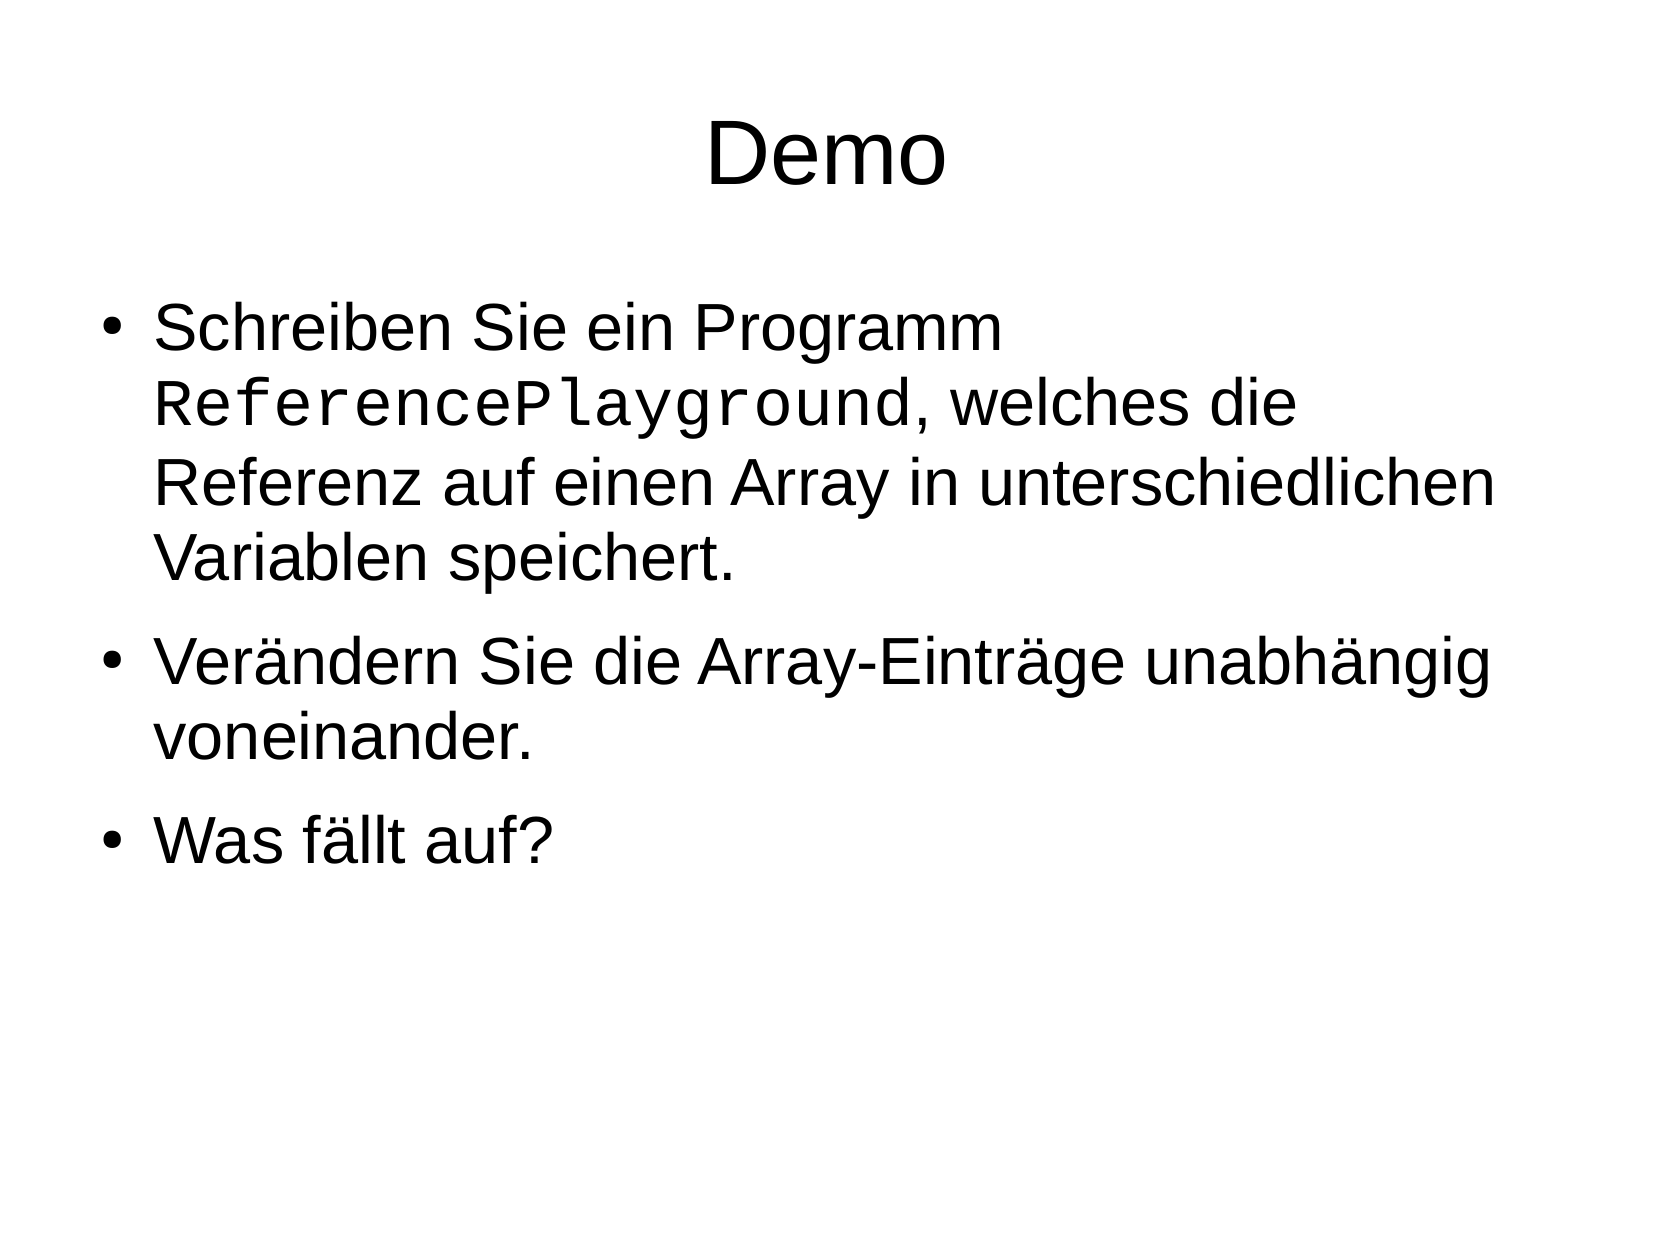

# Demo
Schreiben Sie ein Programm ReferencePlayground, welches die Referenz auf einen Array in unterschiedlichen Variablen speichert.
Verändern Sie die Array-Einträge unabhängig voneinander.
Was fällt auf?